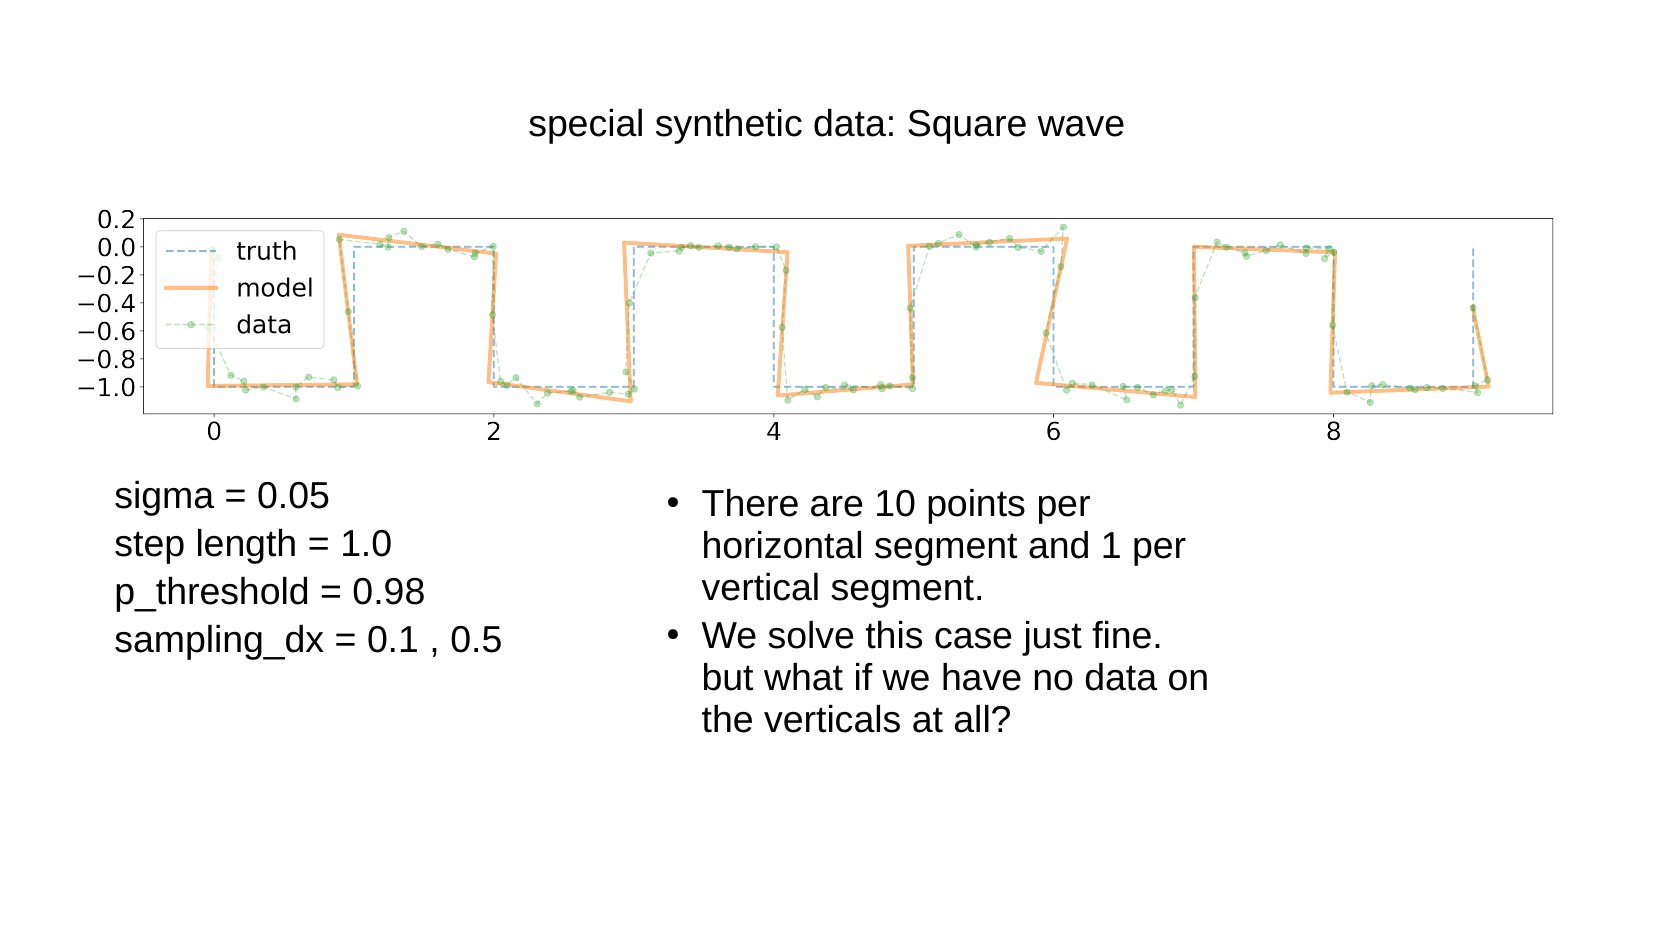

# special synthetic data: Square wave
sigma = 0.05
step length = 1.0
p_threshold = 0.98
sampling_dx = 0.1 , 0.5
There are 10 points per horizontal segment and 1 per vertical segment.
We solve this case just fine. but what if we have no data on the verticals at all?